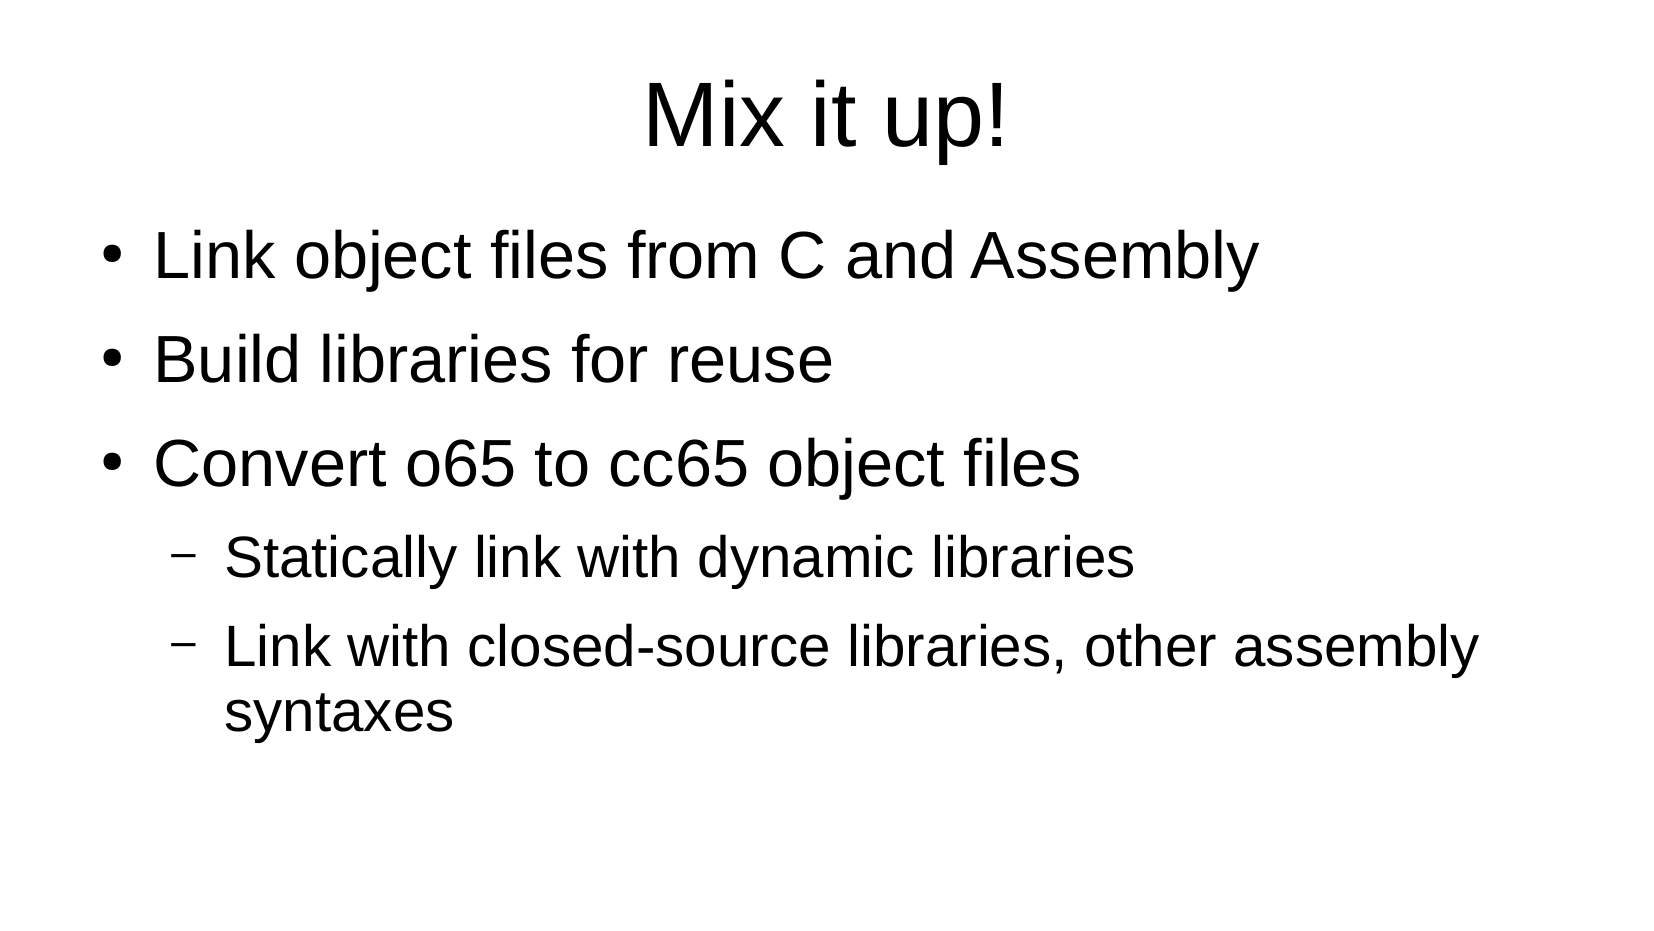

# Mix it up!
Link object files from C and Assembly
Build libraries for reuse
Convert o65 to cc65 object files
Statically link with dynamic libraries
Link with closed-source libraries, other assembly syntaxes